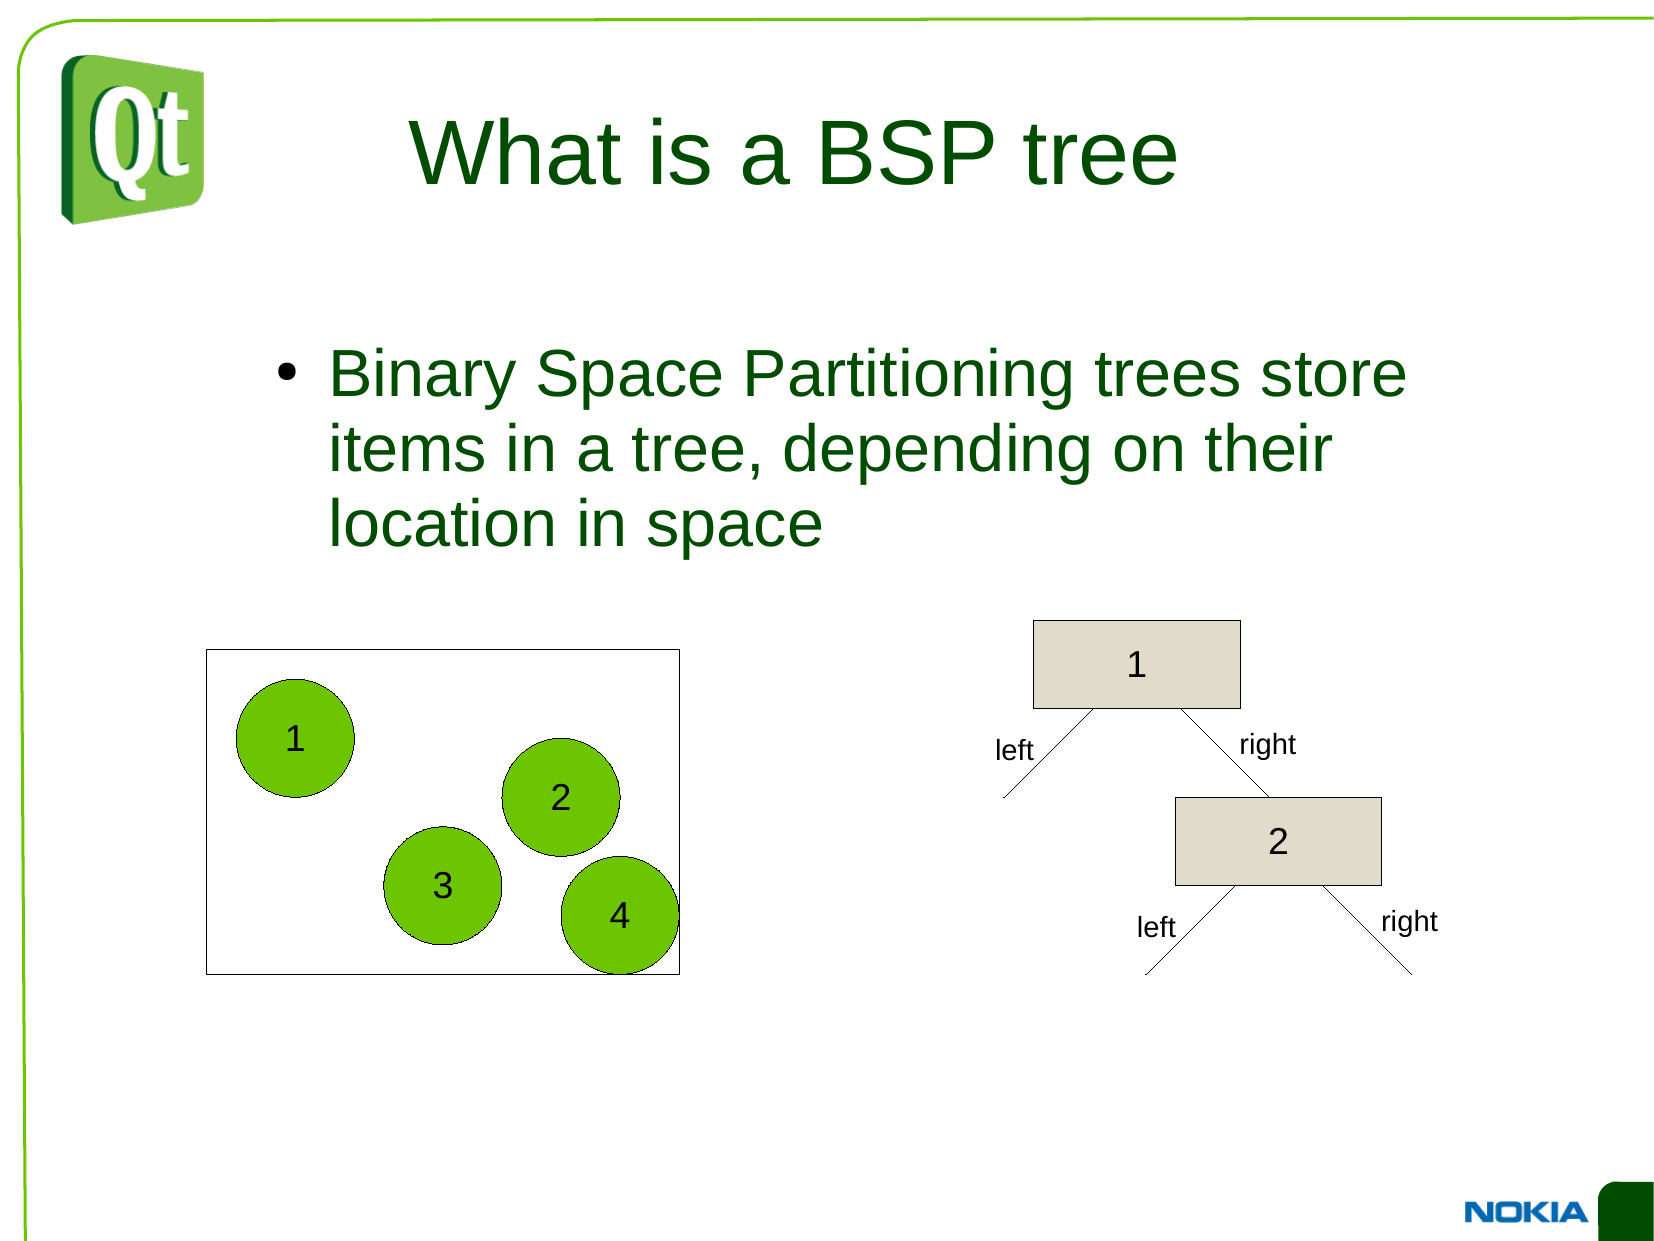

# What is a BSP tree
Binary Space Partitioning trees store items in a tree, depending on their location in space
1
right
left
1
2
3
4
2
right
left